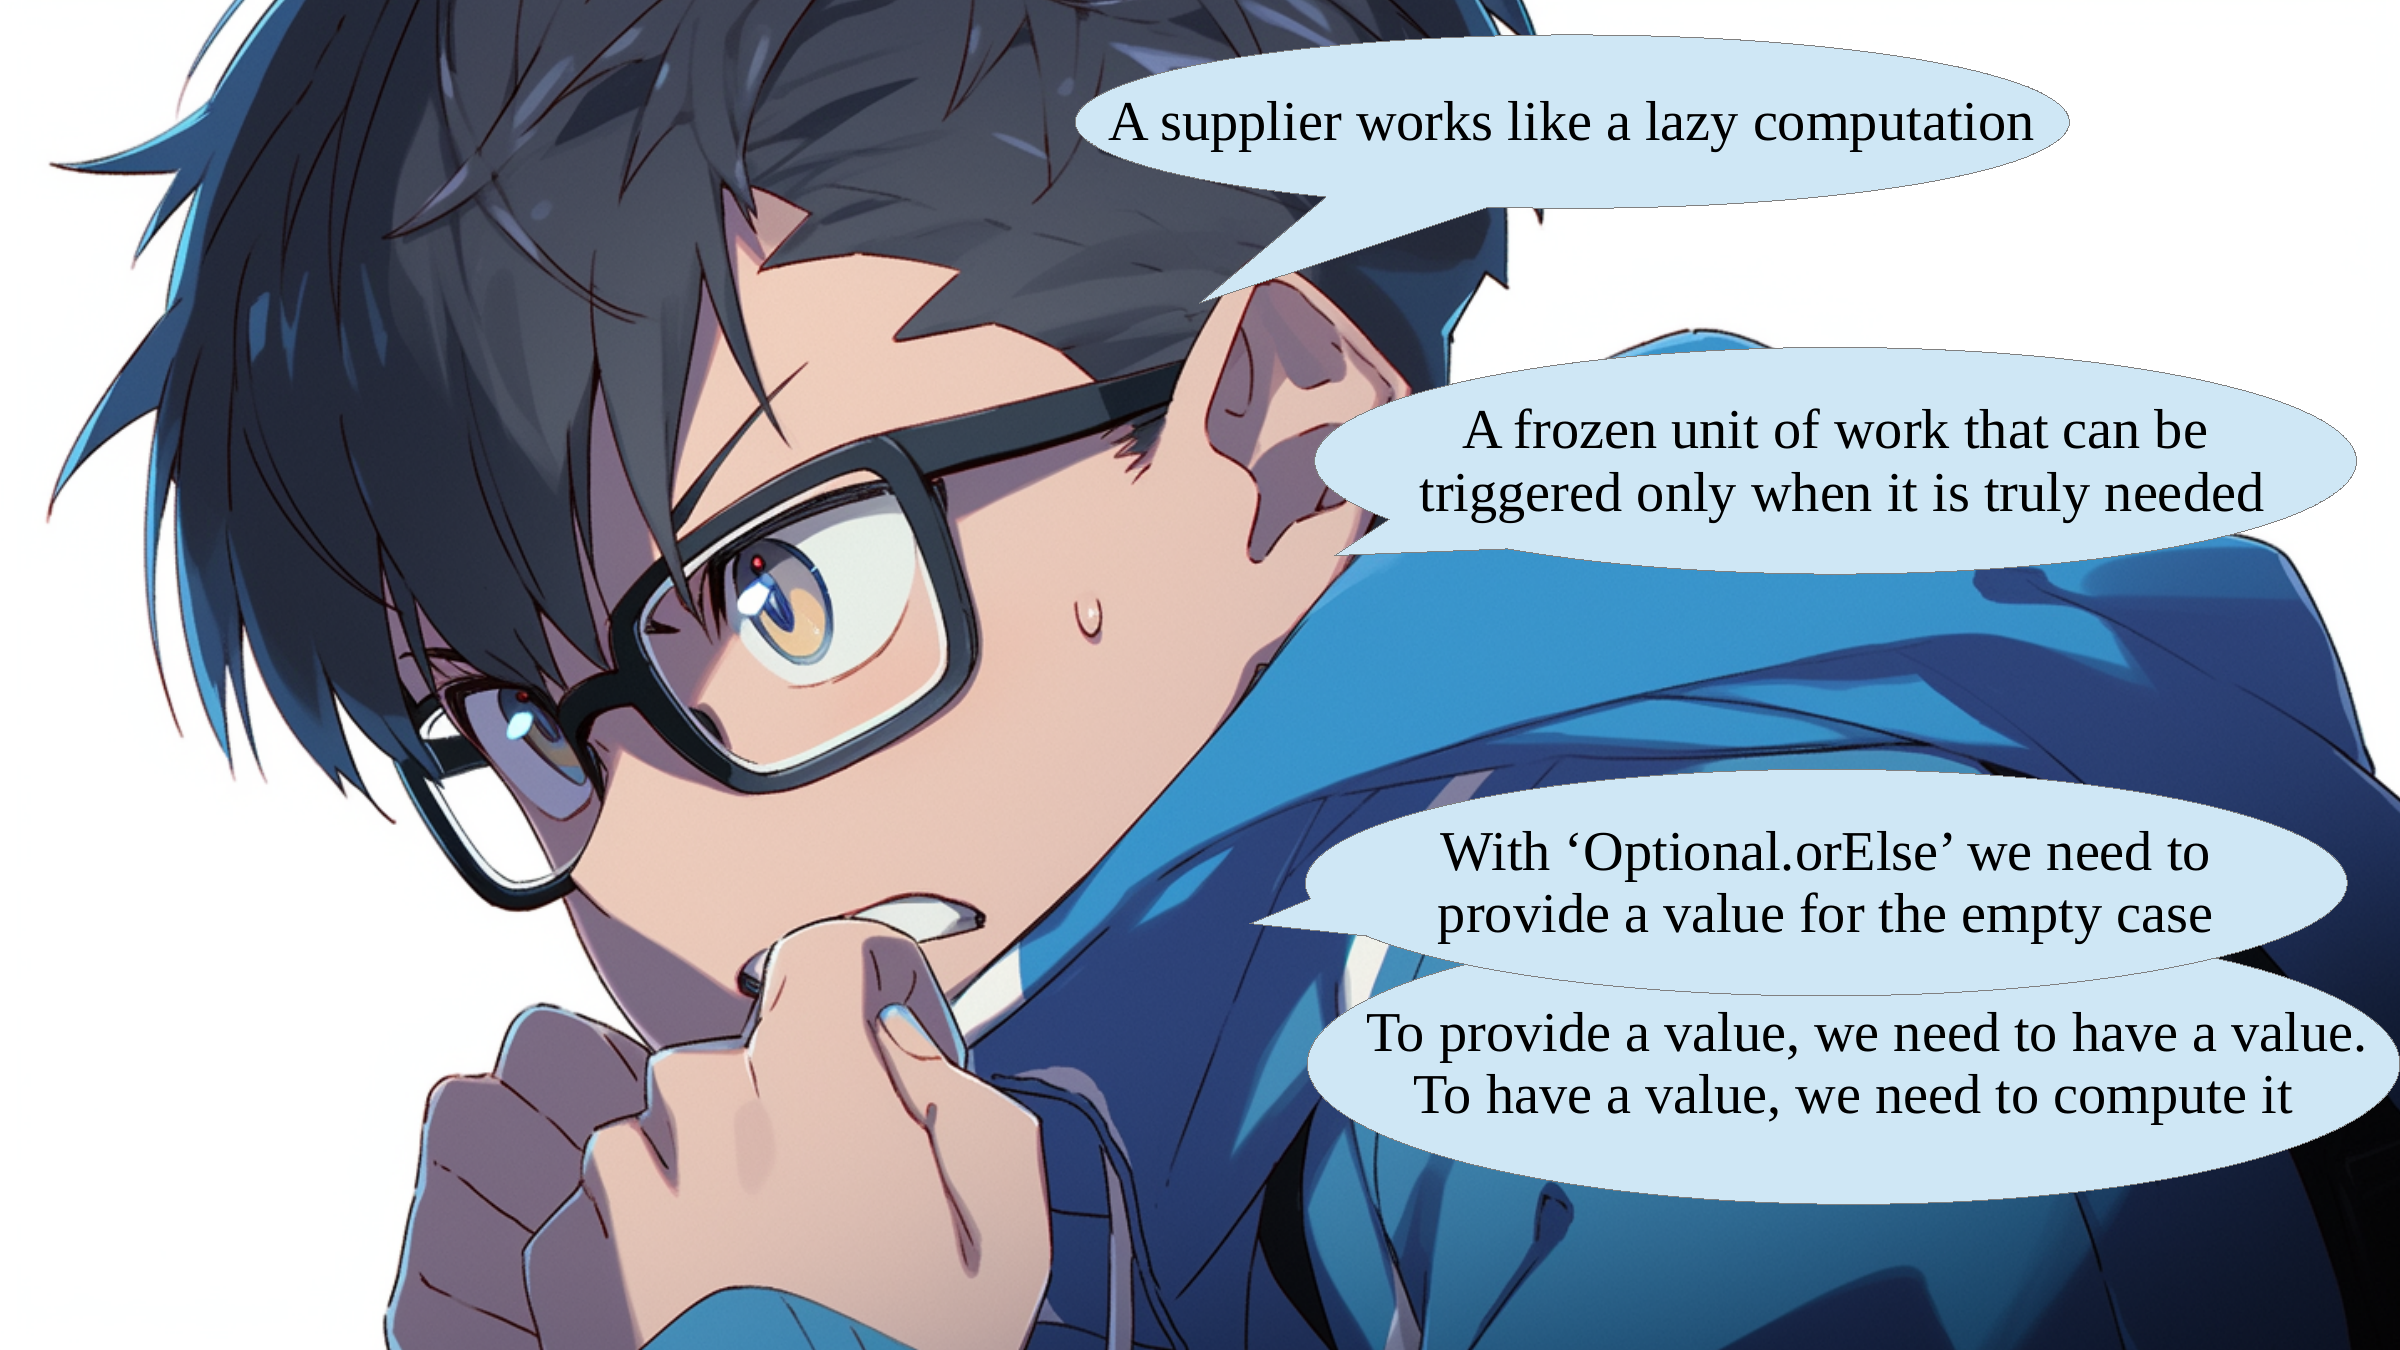

A supplier works like a lazy computation
A frozen unit of work that can be
 triggered only when it is truly needed
With ‘Optional.orElse’ we need to
provide a value for the empty case
 To provide a value, we need to have a value.
To have a value, we need to compute it